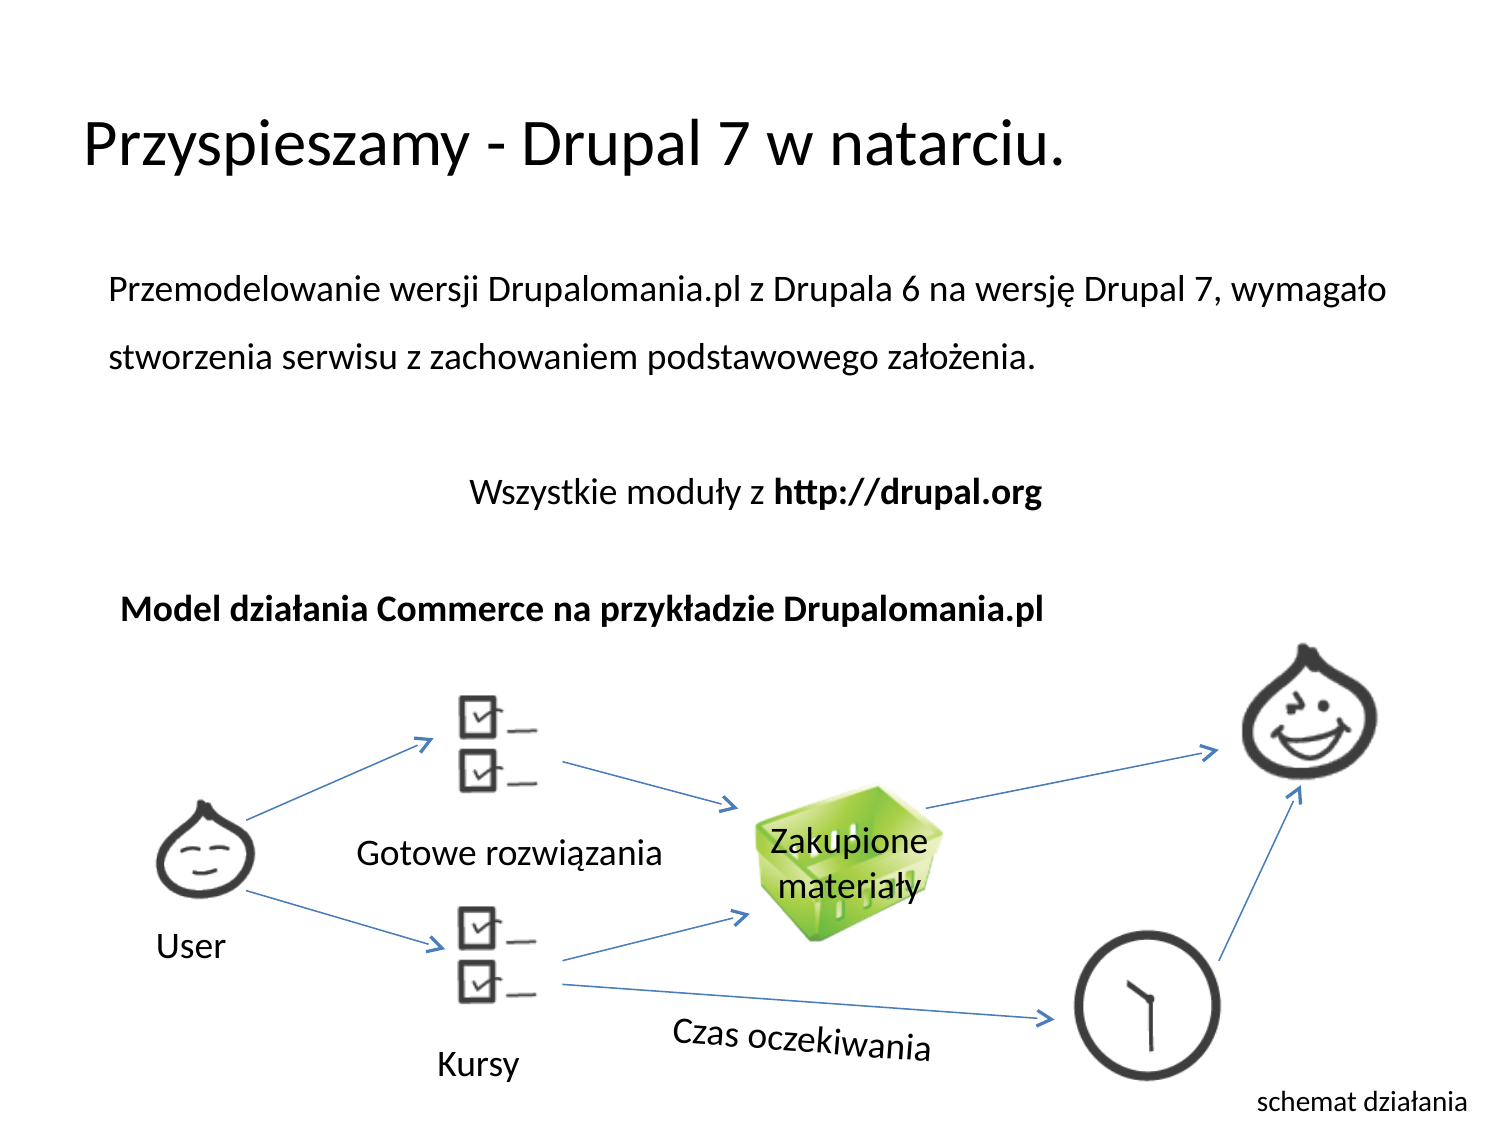

Przyspieszamy - Drupal 7 w natarciu.
Przemodelowanie wersji Drupalomania.pl z Drupala 6 na wersję Drupal 7, wymagało stworzenia serwisu z zachowaniem podstawowego założenia.
Wszystkie moduły z http://drupal.org
Model działania Commerce na przykładzie Drupalomania.pl
Zakupione materiały
Gotowe rozwiązania
User
Czas oczekiwania
Kursy
schemat działania